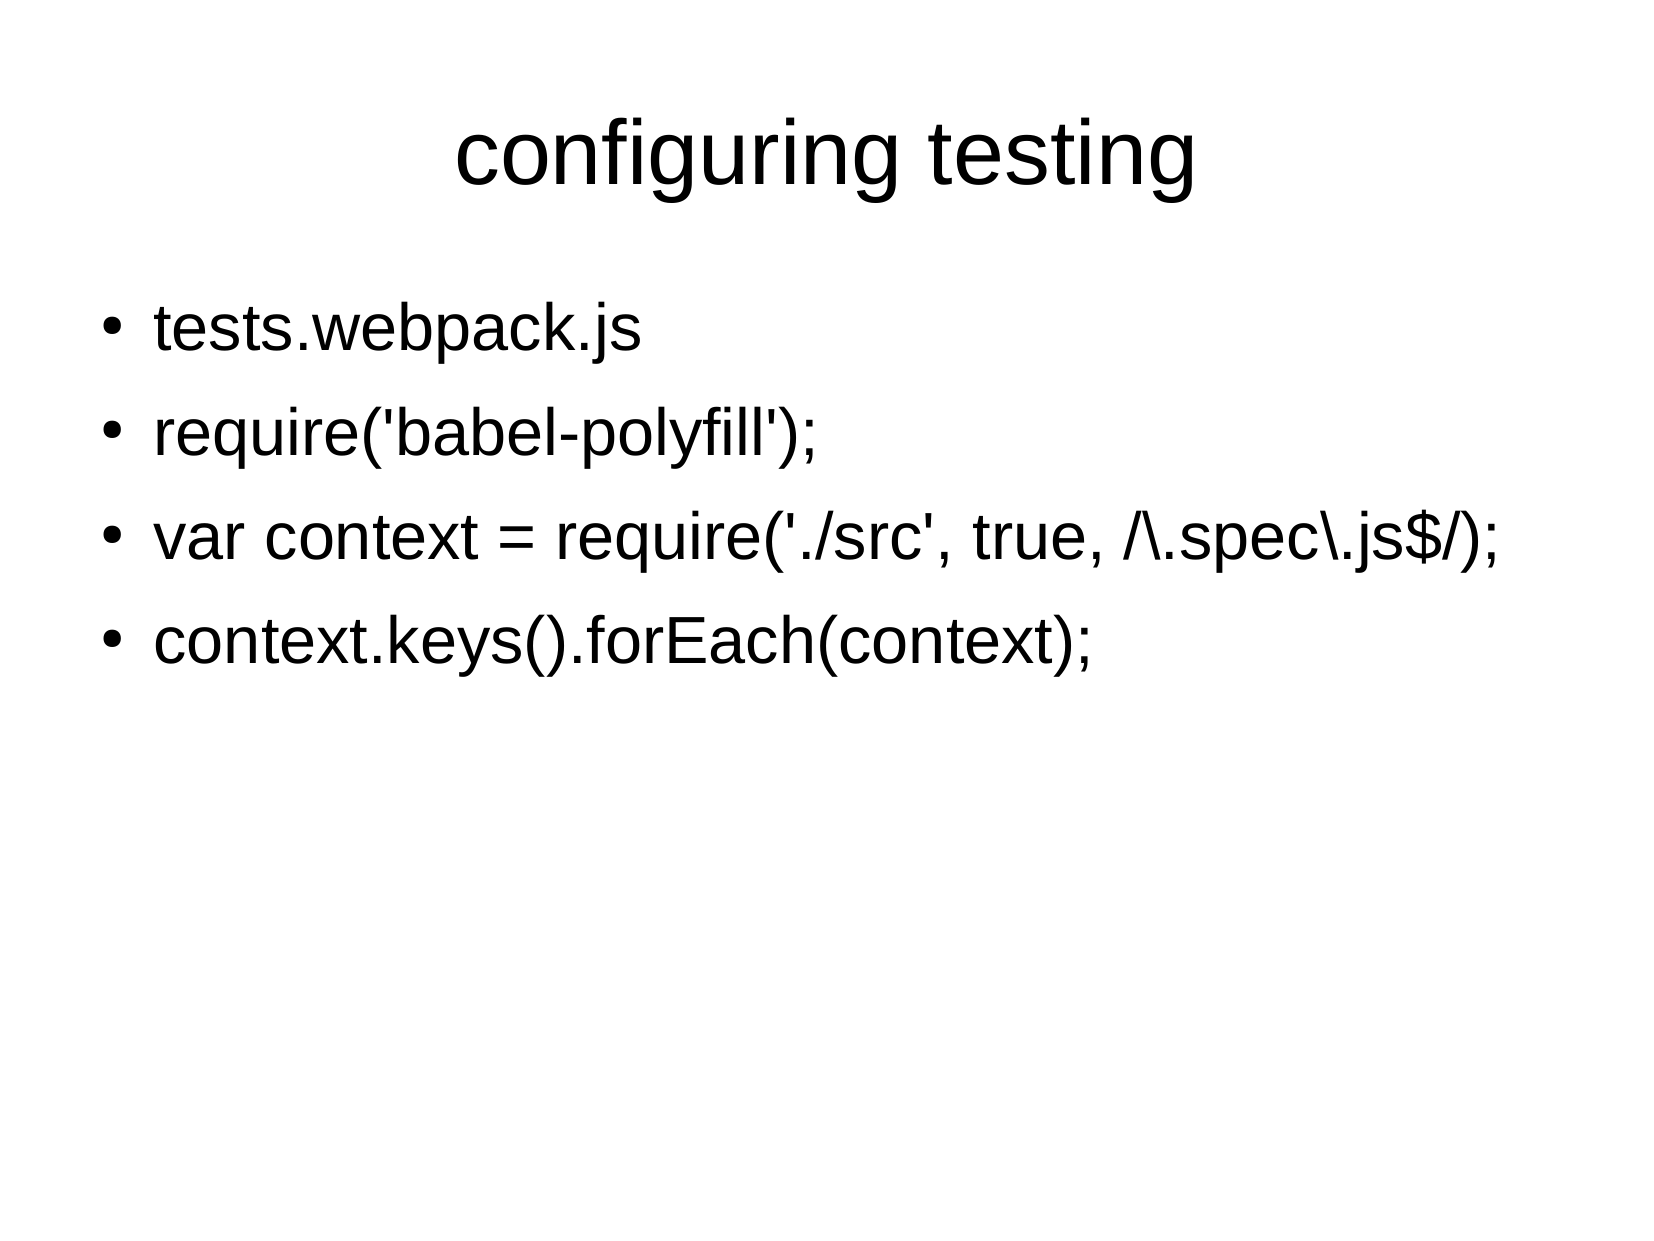

# configuring testing
tests.webpack.js
require('babel-polyfill');
var context = require('./src', true, /\.spec\.js$/);
context.keys().forEach(context);